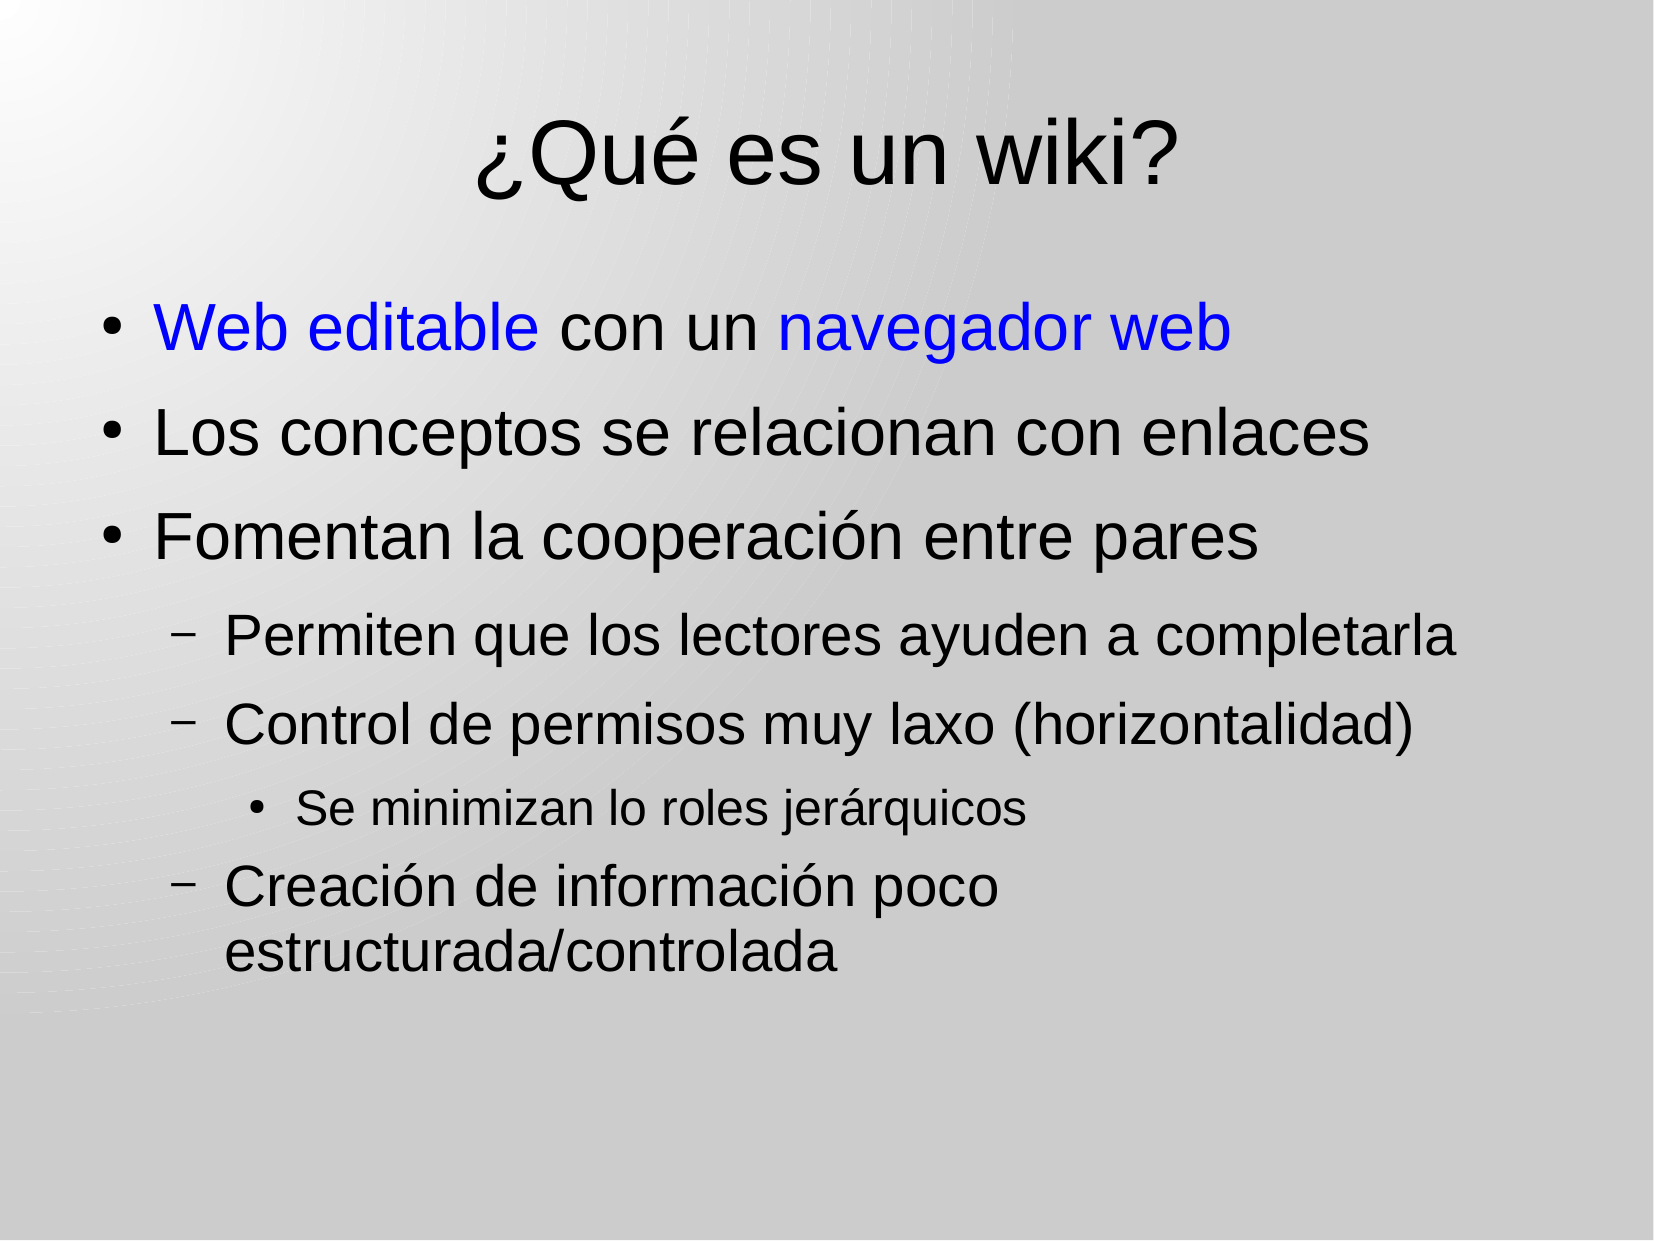

# ¿Qué es un wiki?
Web editable con un navegador web
Los conceptos se relacionan con enlaces
Fomentan la cooperación entre pares
Permiten que los lectores ayuden a completarla
Control de permisos muy laxo (horizontalidad)
Se minimizan lo roles jerárquicos
Creación de información poco estructurada/controlada